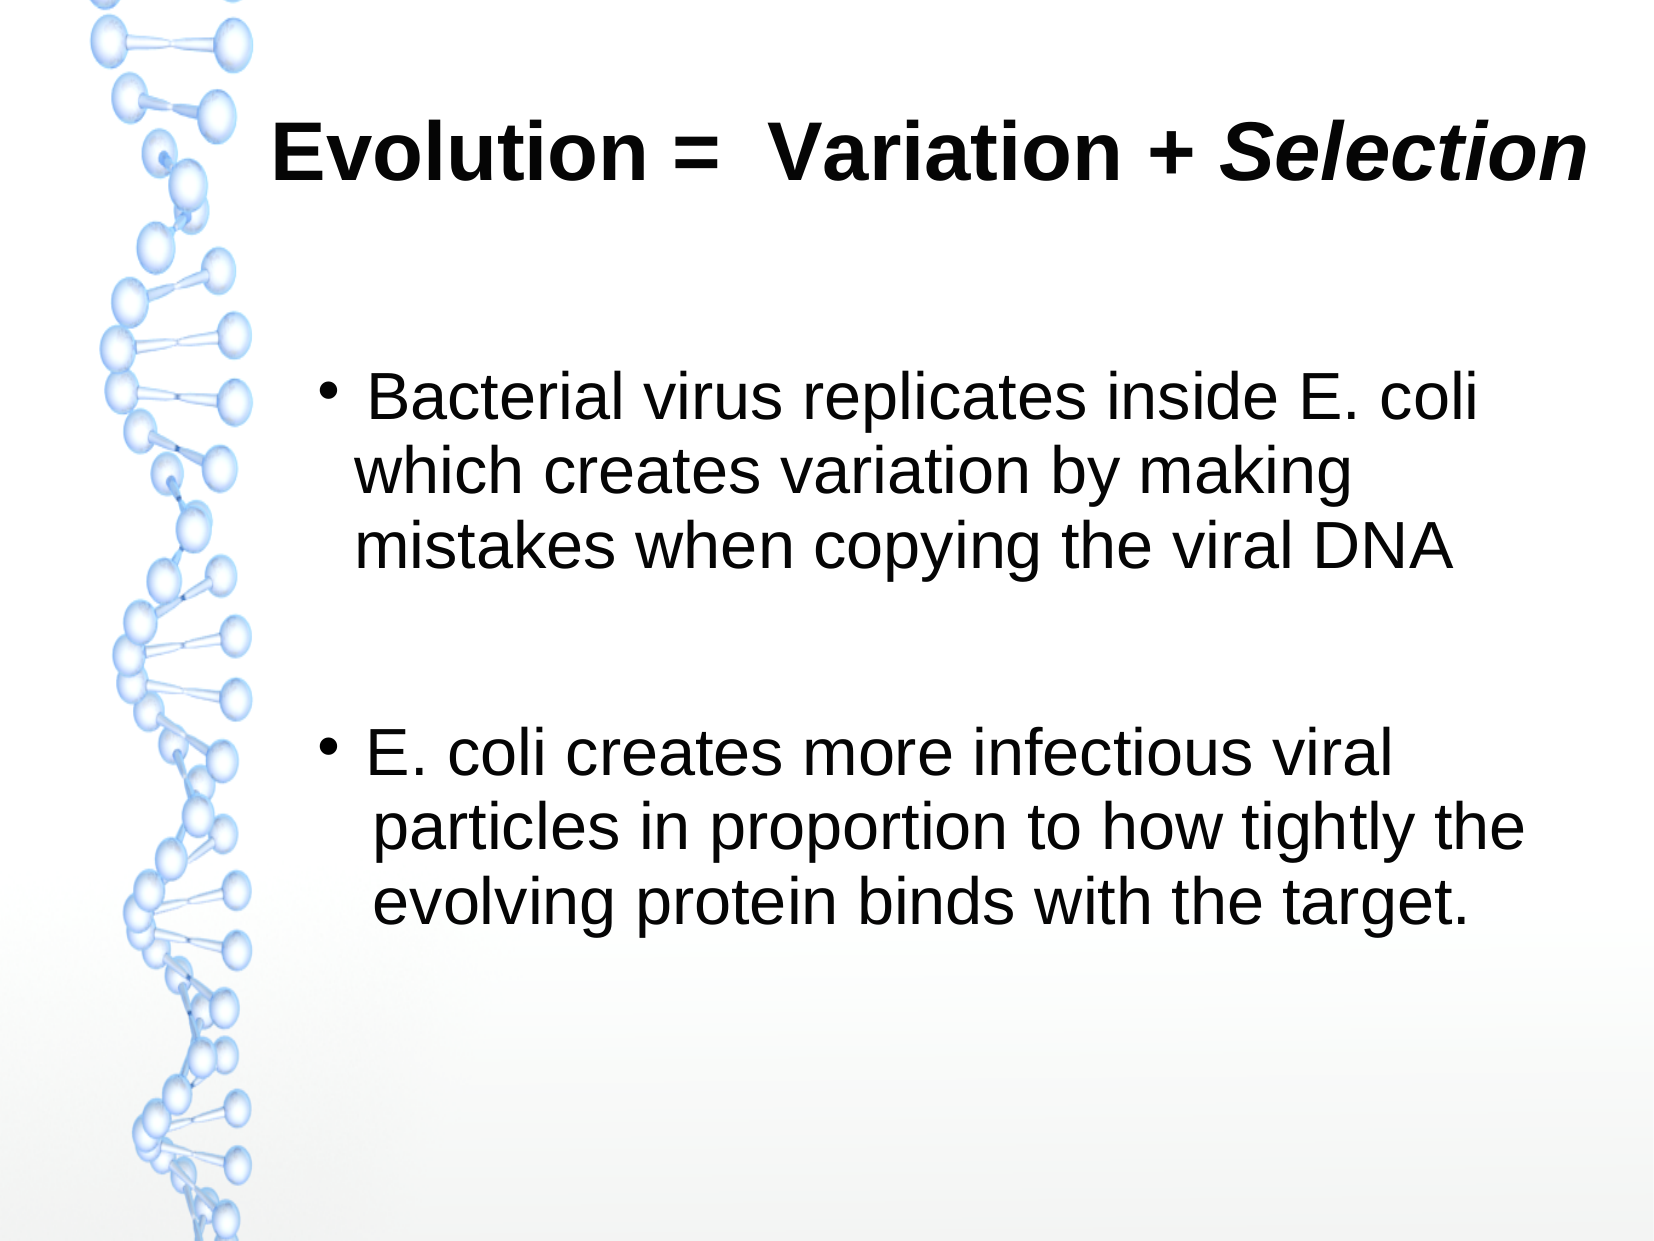

Evolution = Variation + Selection
 Bacterial virus replicates inside E. coli 	 which creates variation by making mistakes when copying the viral DNA
 E. coli creates more infectious viral particles in proportion to how tightly the evolving protein binds with the target.